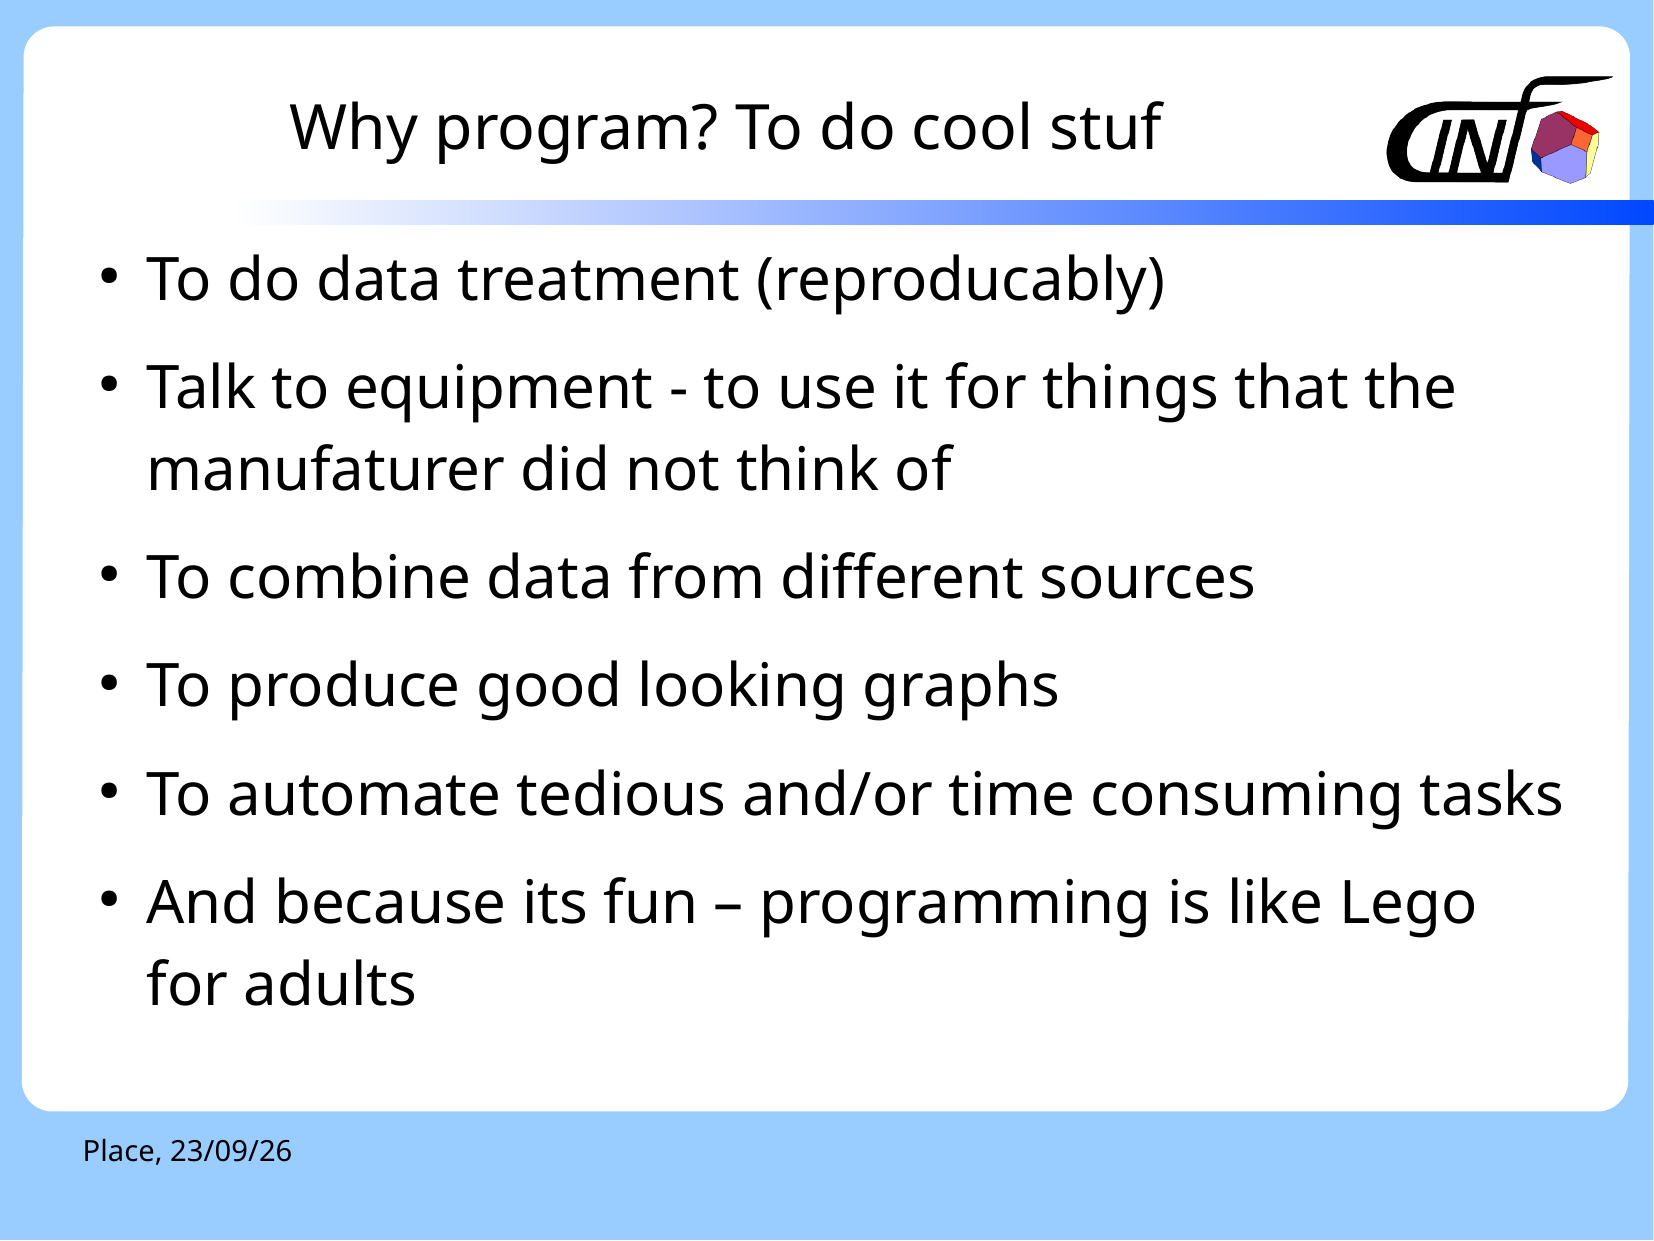

# Why program? To do cool stuf
To do data treatment (reproducably)
Talk to equipment - to use it for things that the manufaturer did not think of
To combine data from different sources
To produce good looking graphs
To automate tedious and/or time consuming tasks
And because its fun – programming is like Lego for adults